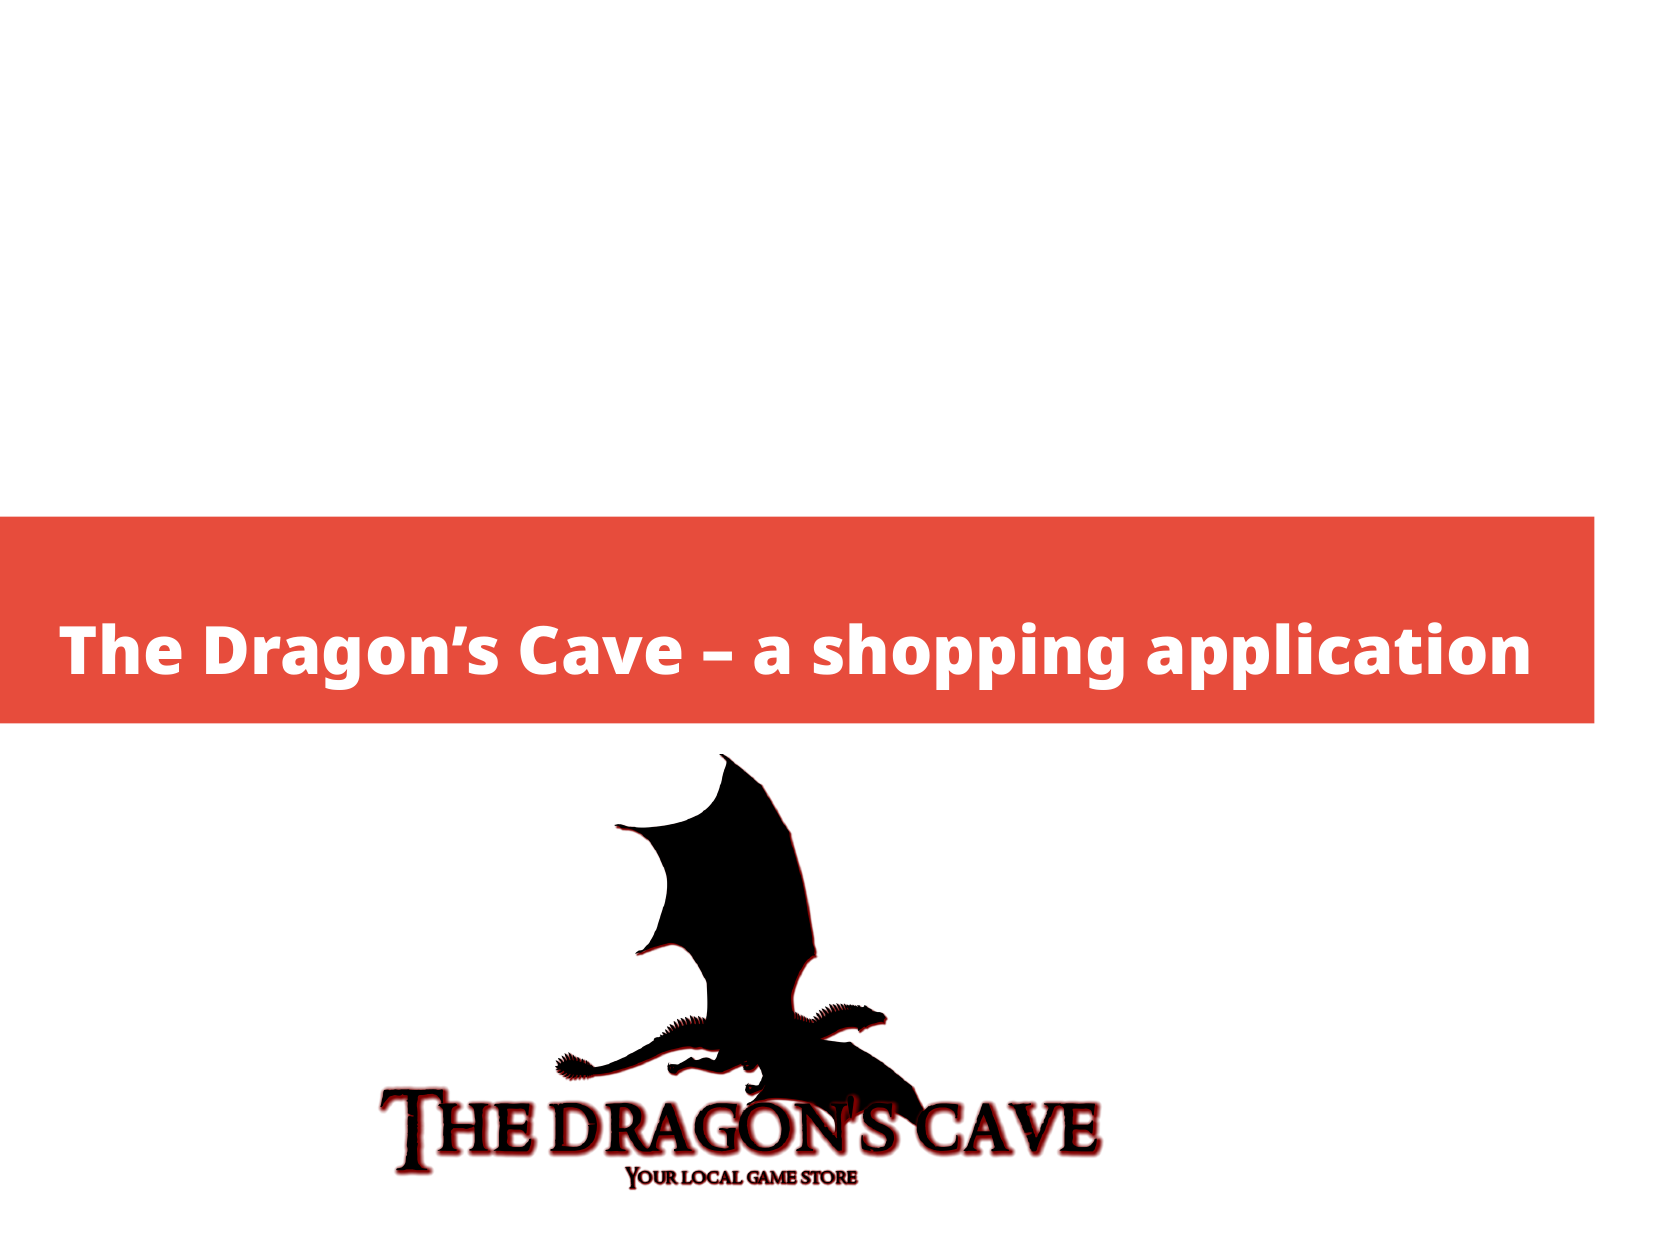

# The Dragon’s Cave – a shopping application